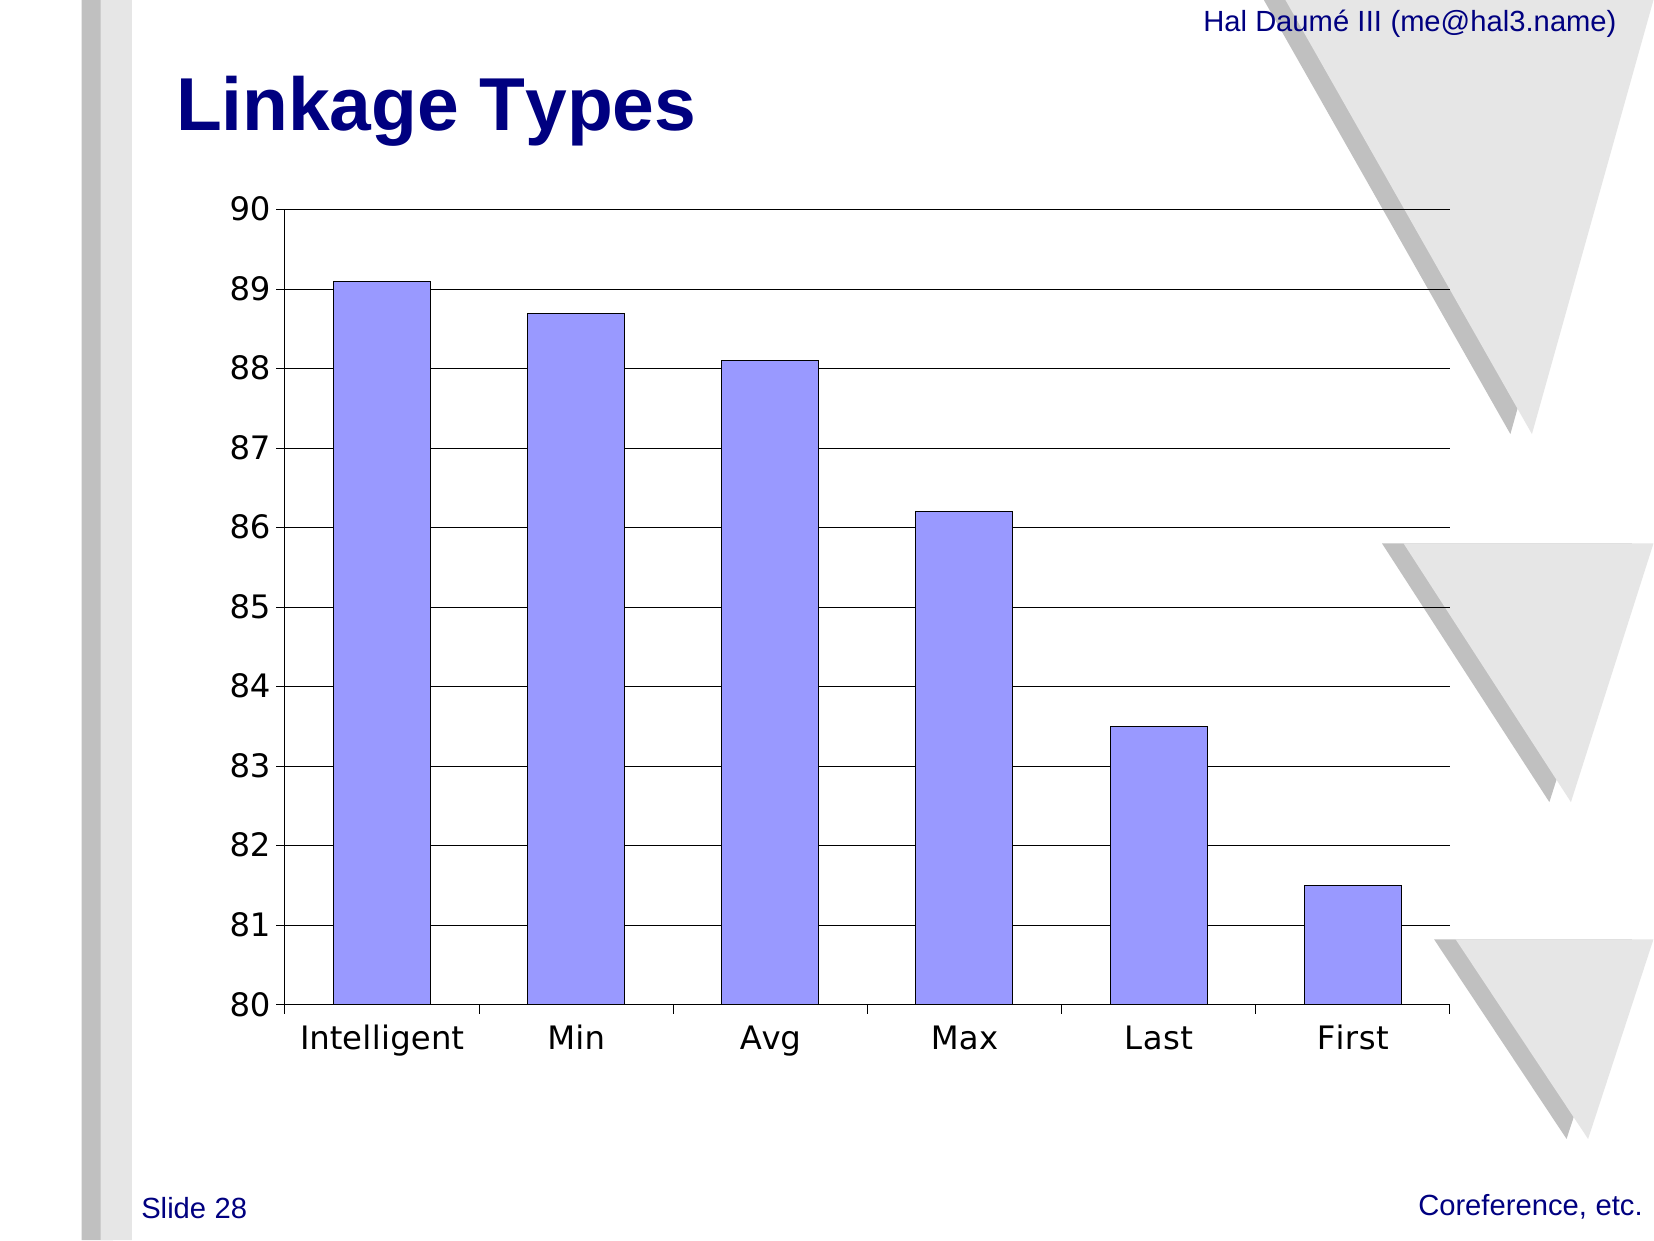

# Linkage Types
### Chart
| Category | Column 1 |
|---|---|
| Intelligent | 89.1 |
| Min | 88.7 |
| Avg | 88.1 |
| Max | 86.2 |
| Last | 83.5 |
| First | 81.5 |